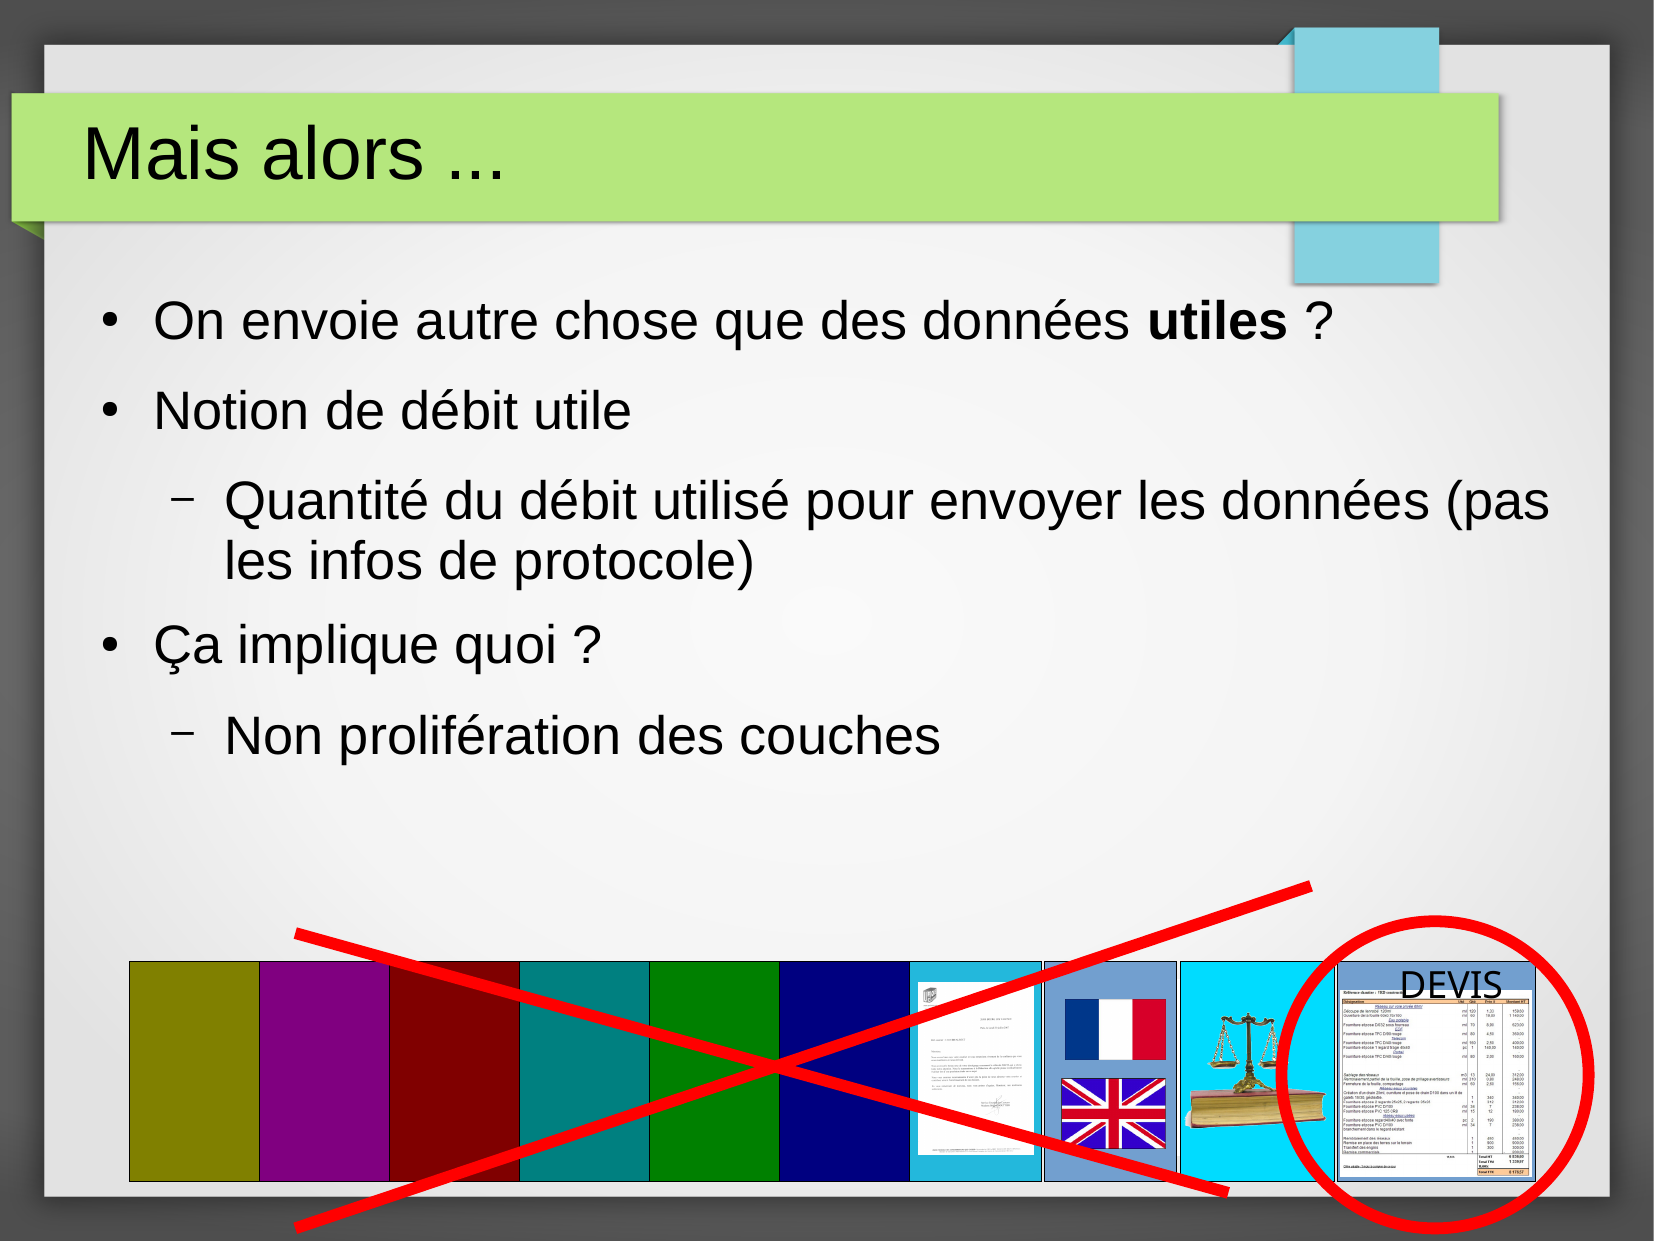

# Mais alors ...
On envoie autre chose que des données utiles ?
Notion de débit utile
Quantité du débit utilisé pour envoyer les données (pas les infos de protocole)
Ça implique quoi ?
Non prolifération des couches
DEVIS